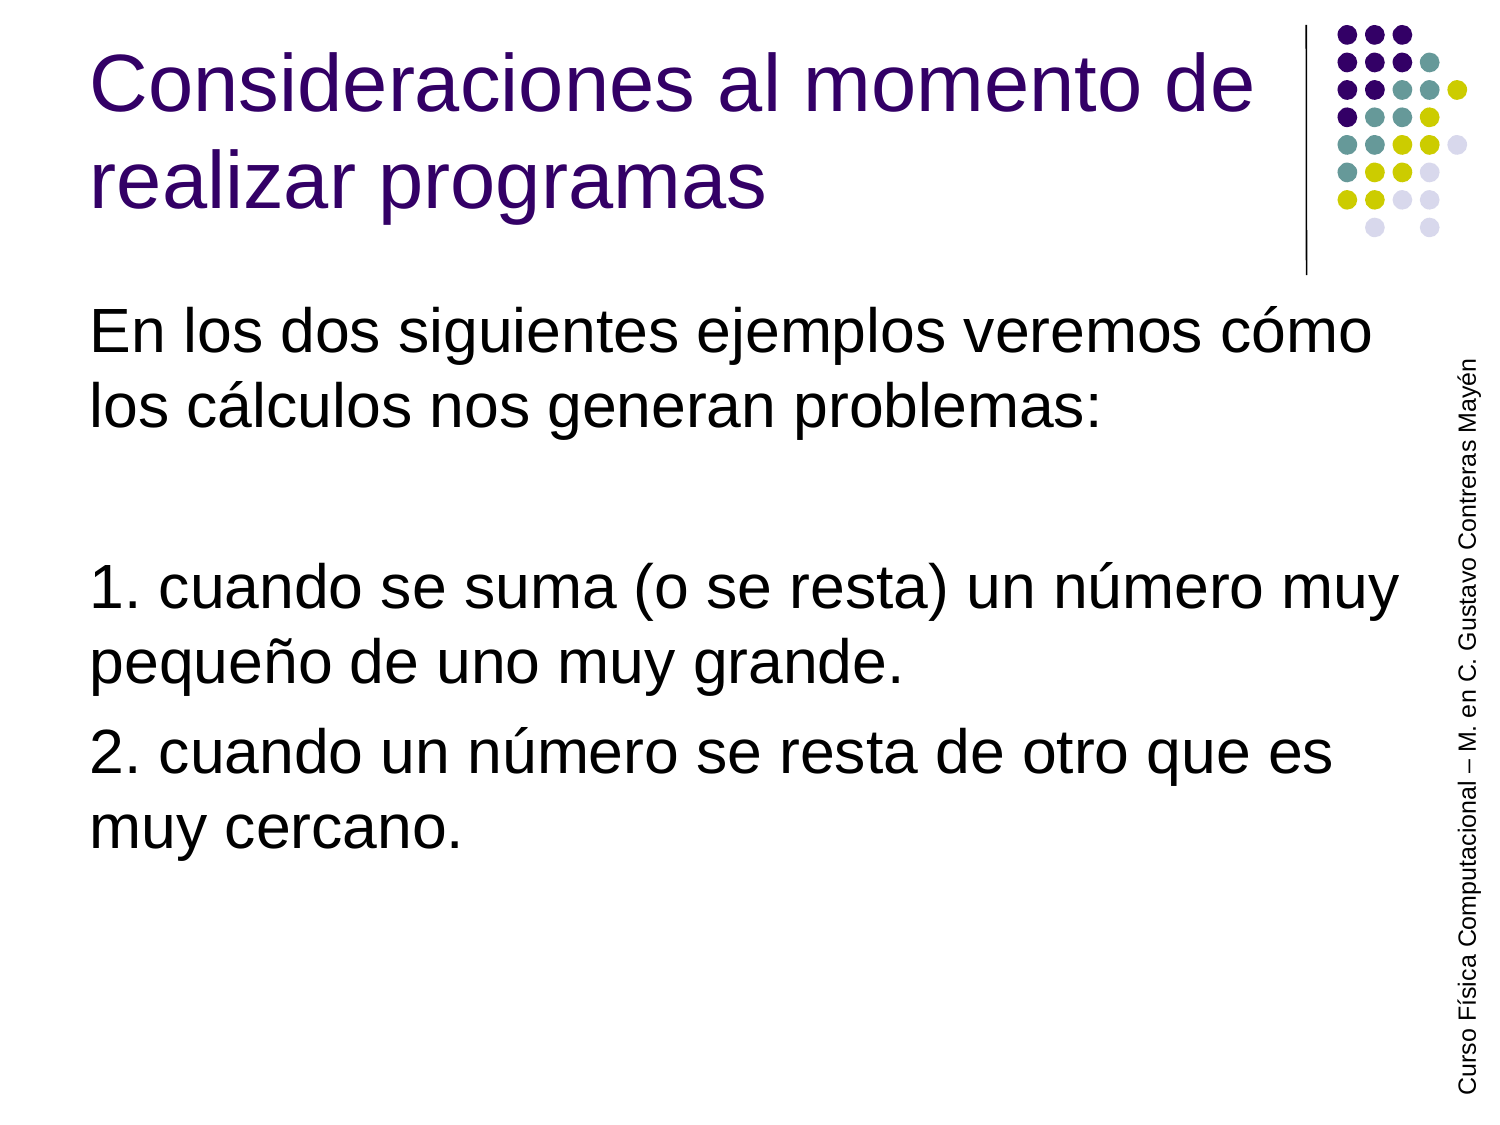

Consideraciones al momento de realizar programas
En los dos siguientes ejemplos veremos cómo los cálculos nos generan problemas:
1. cuando se suma (o se resta) un número muy pequeño de uno muy grande.
2. cuando un número se resta de otro que es muy cercano.